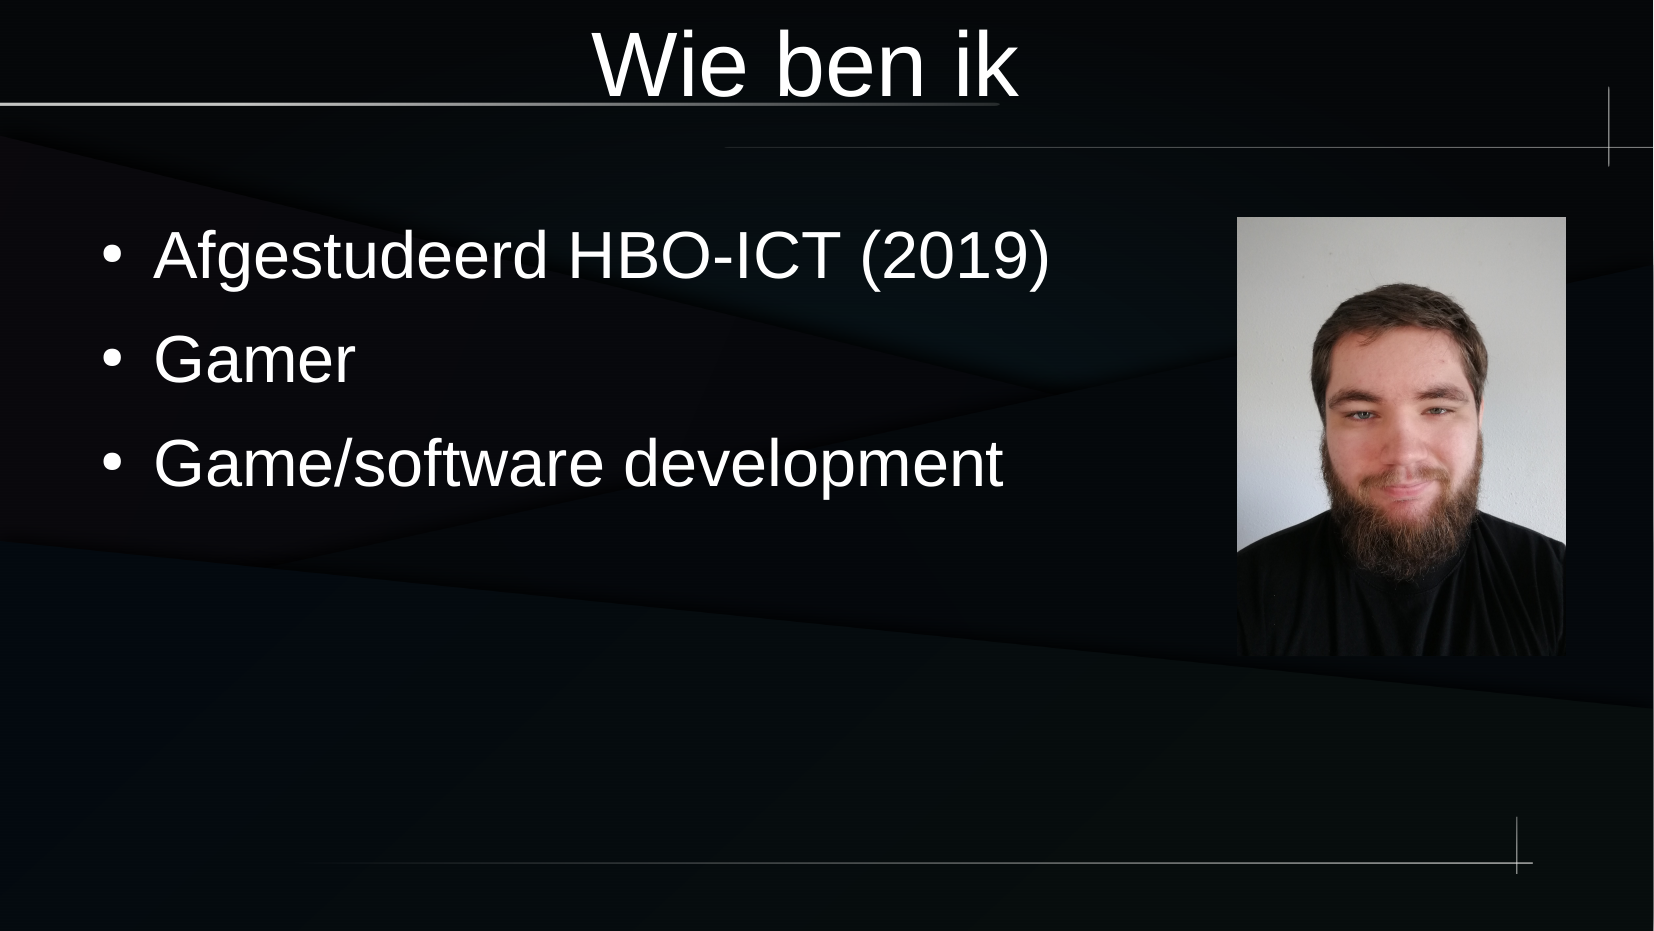

# Wie ben ik
Afgestudeerd HBO-ICT (2019)
Gamer
Game/software development